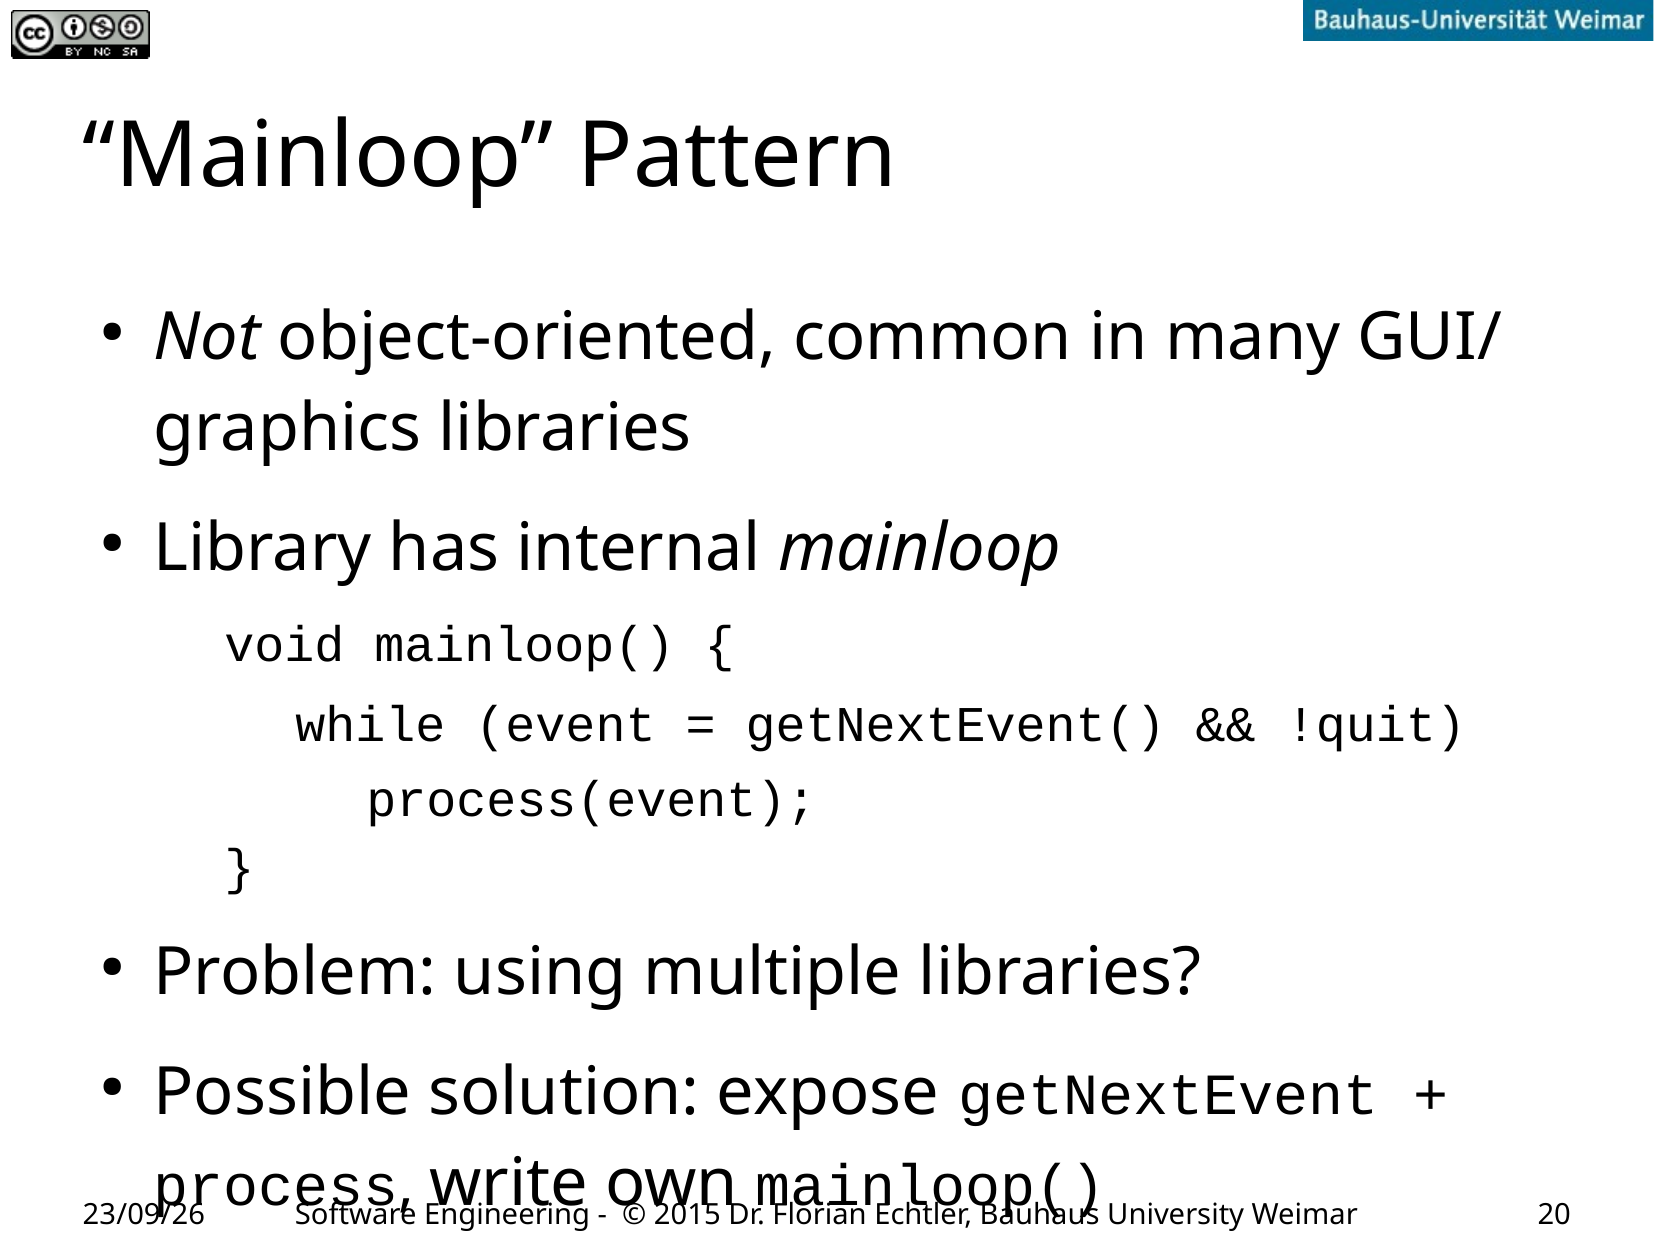

# “Mainloop” Pattern
Not object-oriented, common in many GUI/ graphics libraries
Library has internal mainloop
void mainloop() {
while (event = getNextEvent() && !quit)
process(event);
}
Problem: using multiple libraries?
Possible solution: expose getNextEvent + process, write own mainloop()
Software Engineering - © 2015 Dr. Florian Echtler, Bauhaus University Weimar
20